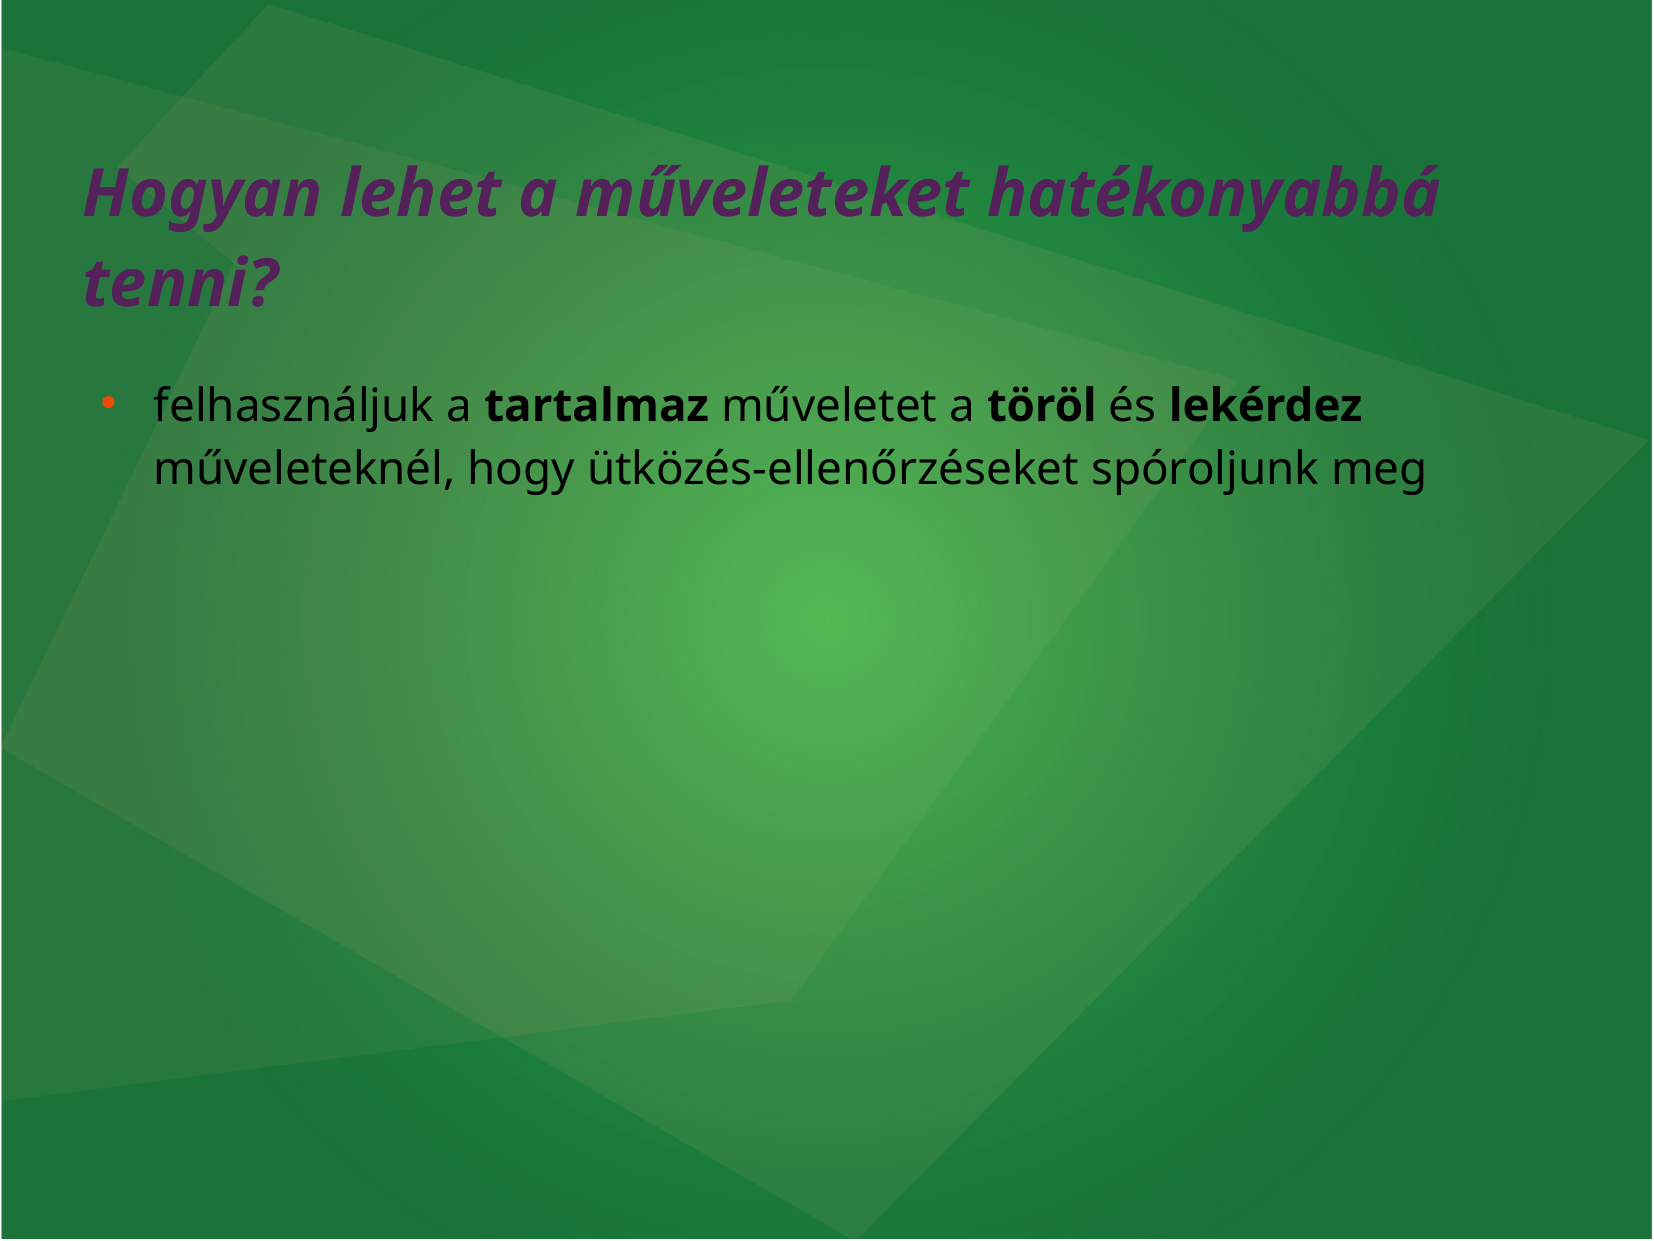

# Hogyan lehet a műveleteket hatékonyabbá tenni?
felhasználjuk a tartalmaz műveletet a töröl és lekérdez műveleteknél, hogy ütközés-ellenőrzéseket spóroljunk meg